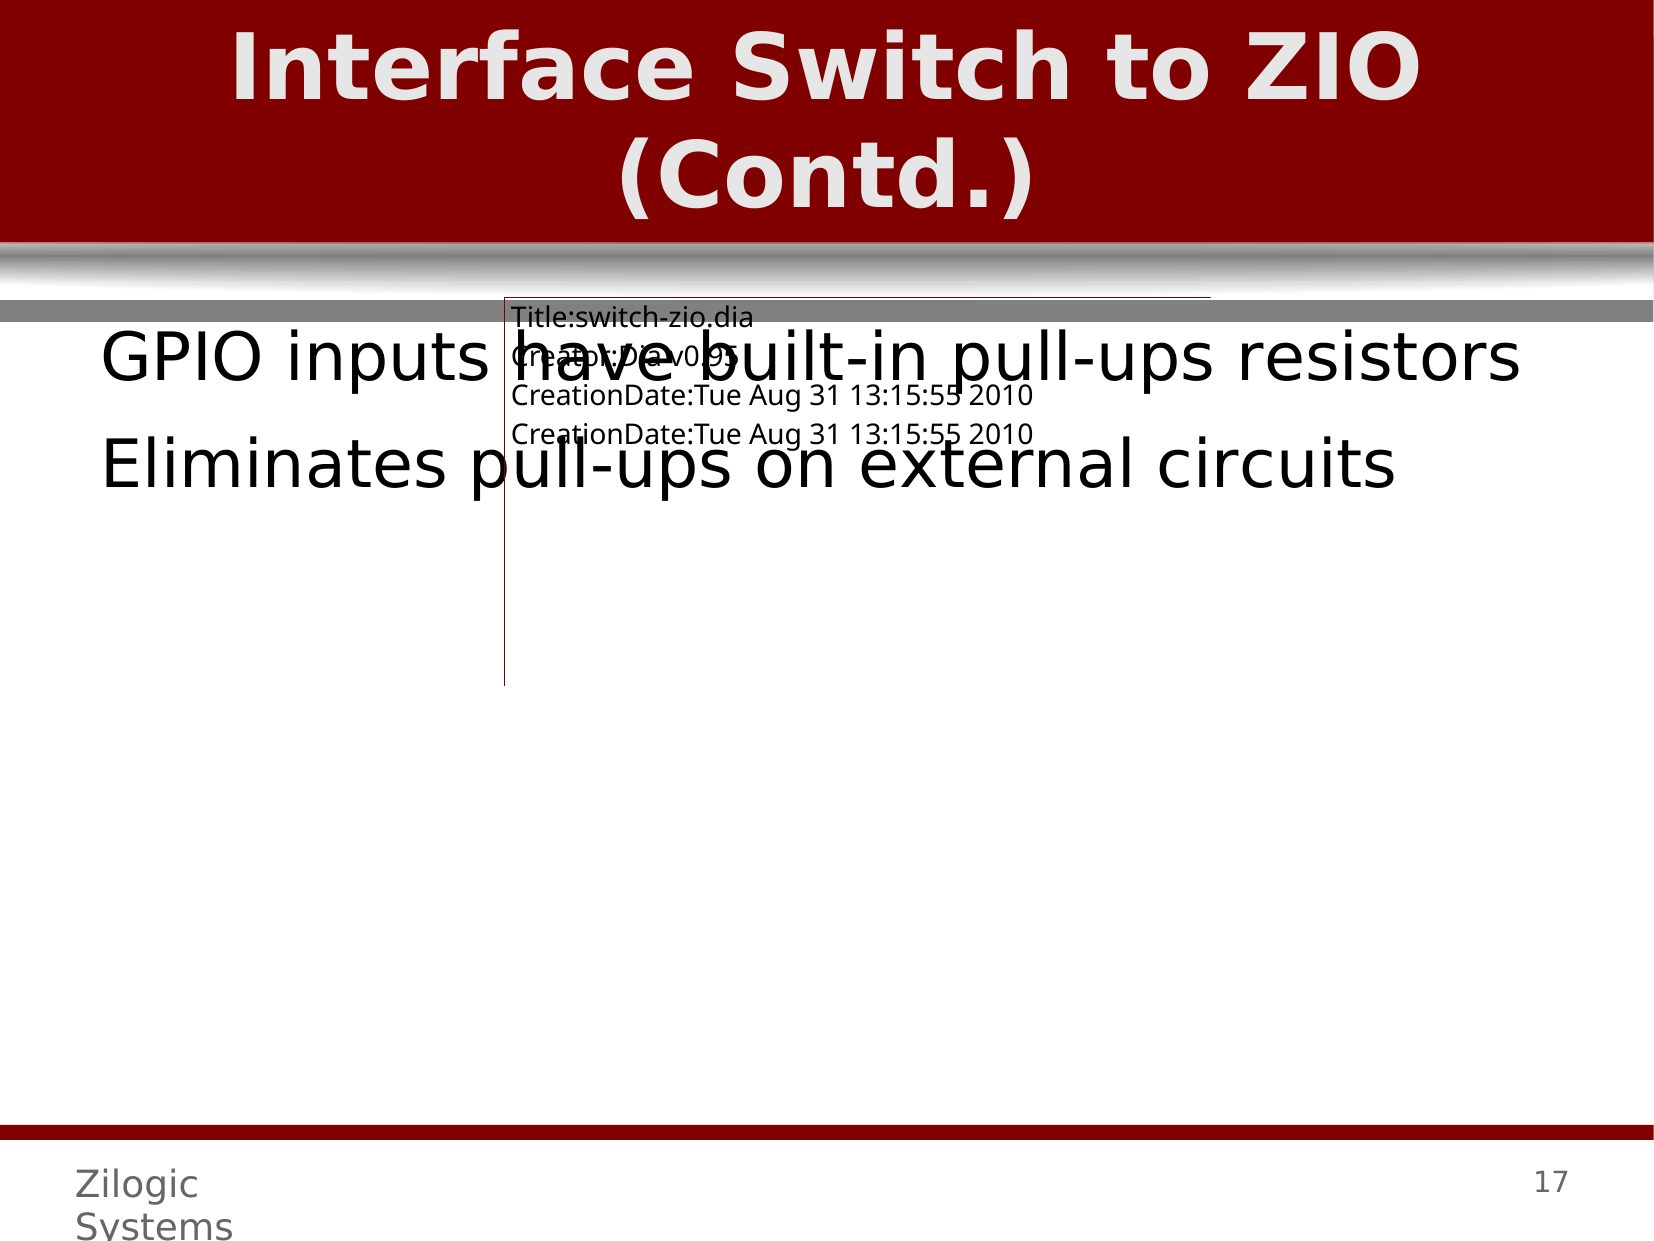

# Interface Switch to ZIO (Contd.)
GPIO inputs have built-in pull-ups resistors
Eliminates pull-ups on external circuits
17